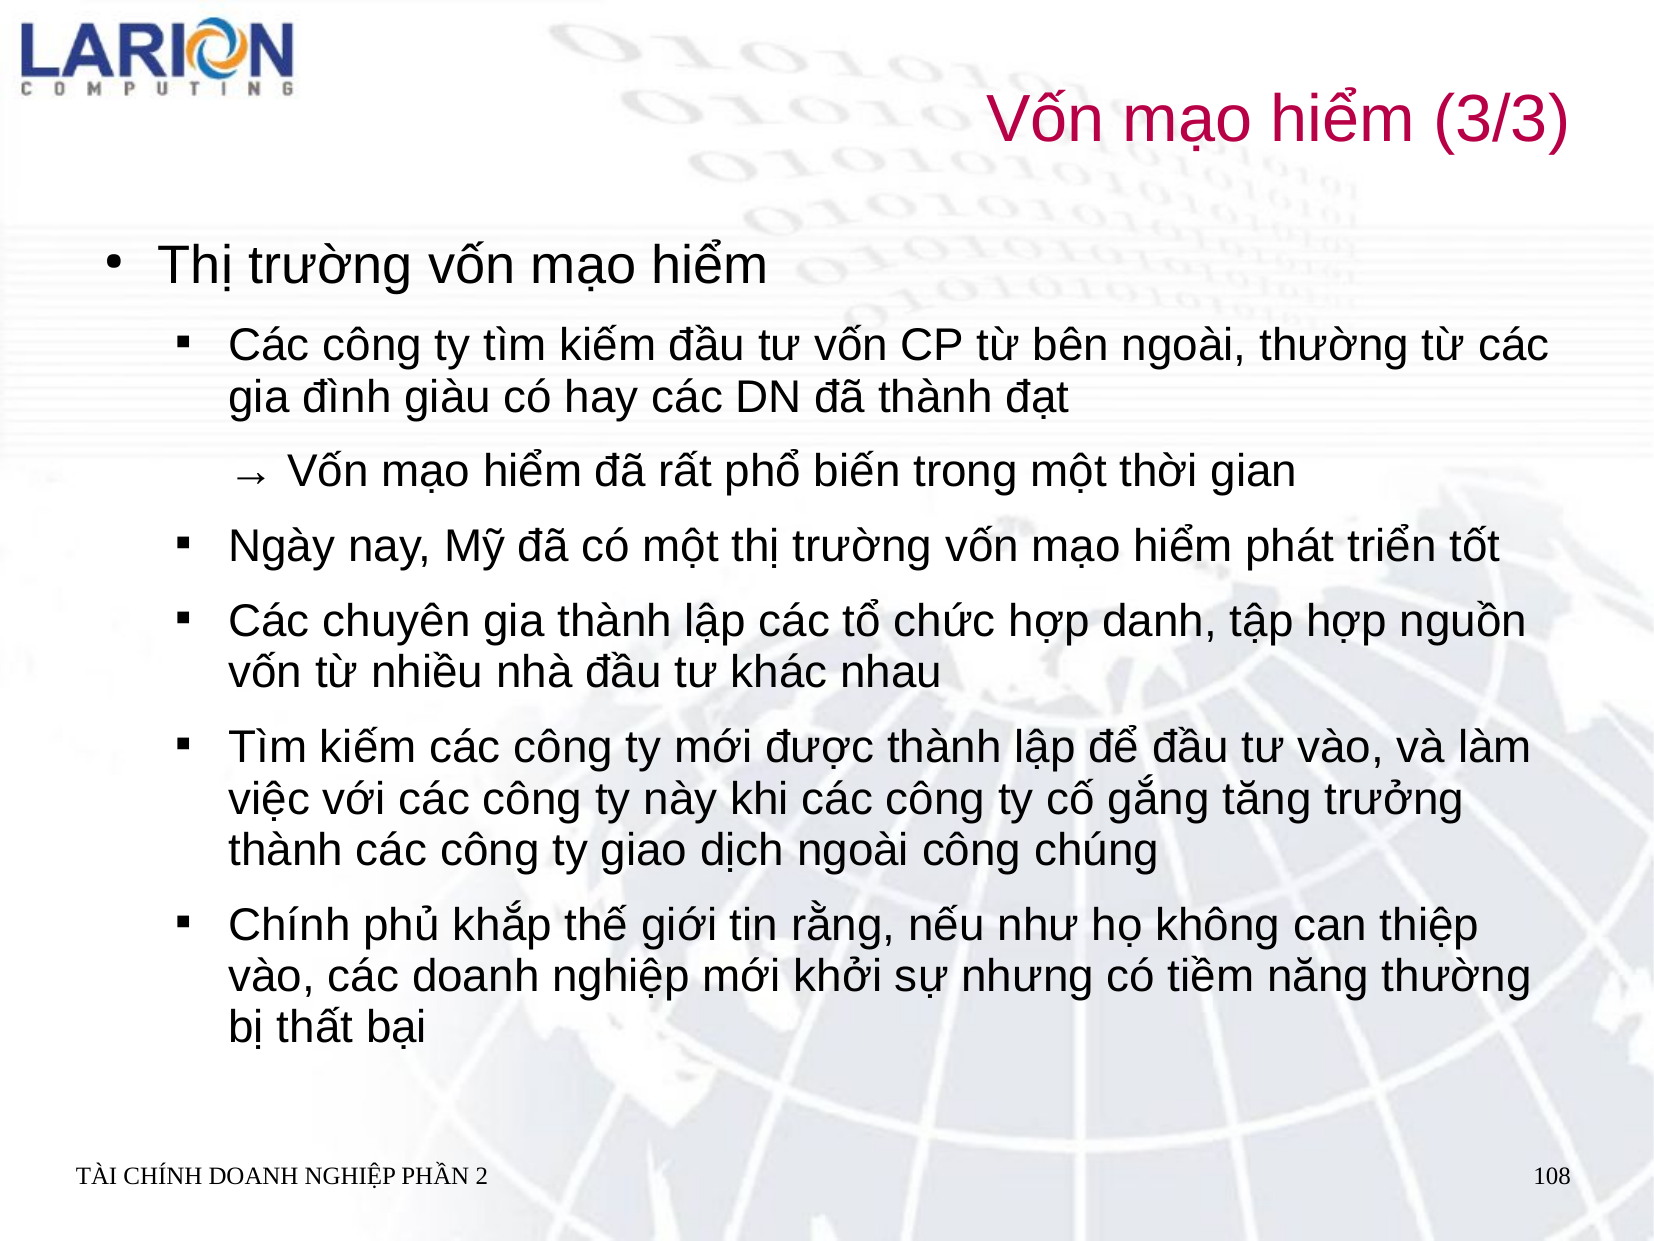

# Vốn mạo hiểm (3/3)
Thị trường vốn mạo hiểm
Các công ty tìm kiếm đầu tư vốn CP từ bên ngoài, thường từ các gia đình giàu có hay các DN đã thành đạt
→ Vốn mạo hiểm đã rất phổ biến trong một thời gian
Ngày nay, Mỹ đã có một thị trường vốn mạo hiểm phát triển tốt
Các chuyên gia thành lập các tổ chức hợp danh, tập hợp nguồn vốn từ nhiều nhà đầu tư khác nhau
Tìm kiếm các công ty mới được thành lập để đầu tư vào, và làm việc với các công ty này khi các công ty cố gắng tăng trưởng thành các công ty giao dịch ngoài công chúng
Chính phủ khắp thế giới tin rằng, nếu như họ không can thiệp vào, các doanh nghiệp mới khởi sự nhưng có tiềm năng thường bị thất bại
TÀI CHÍNH DOANH NGHIỆP PHẦN 2
108